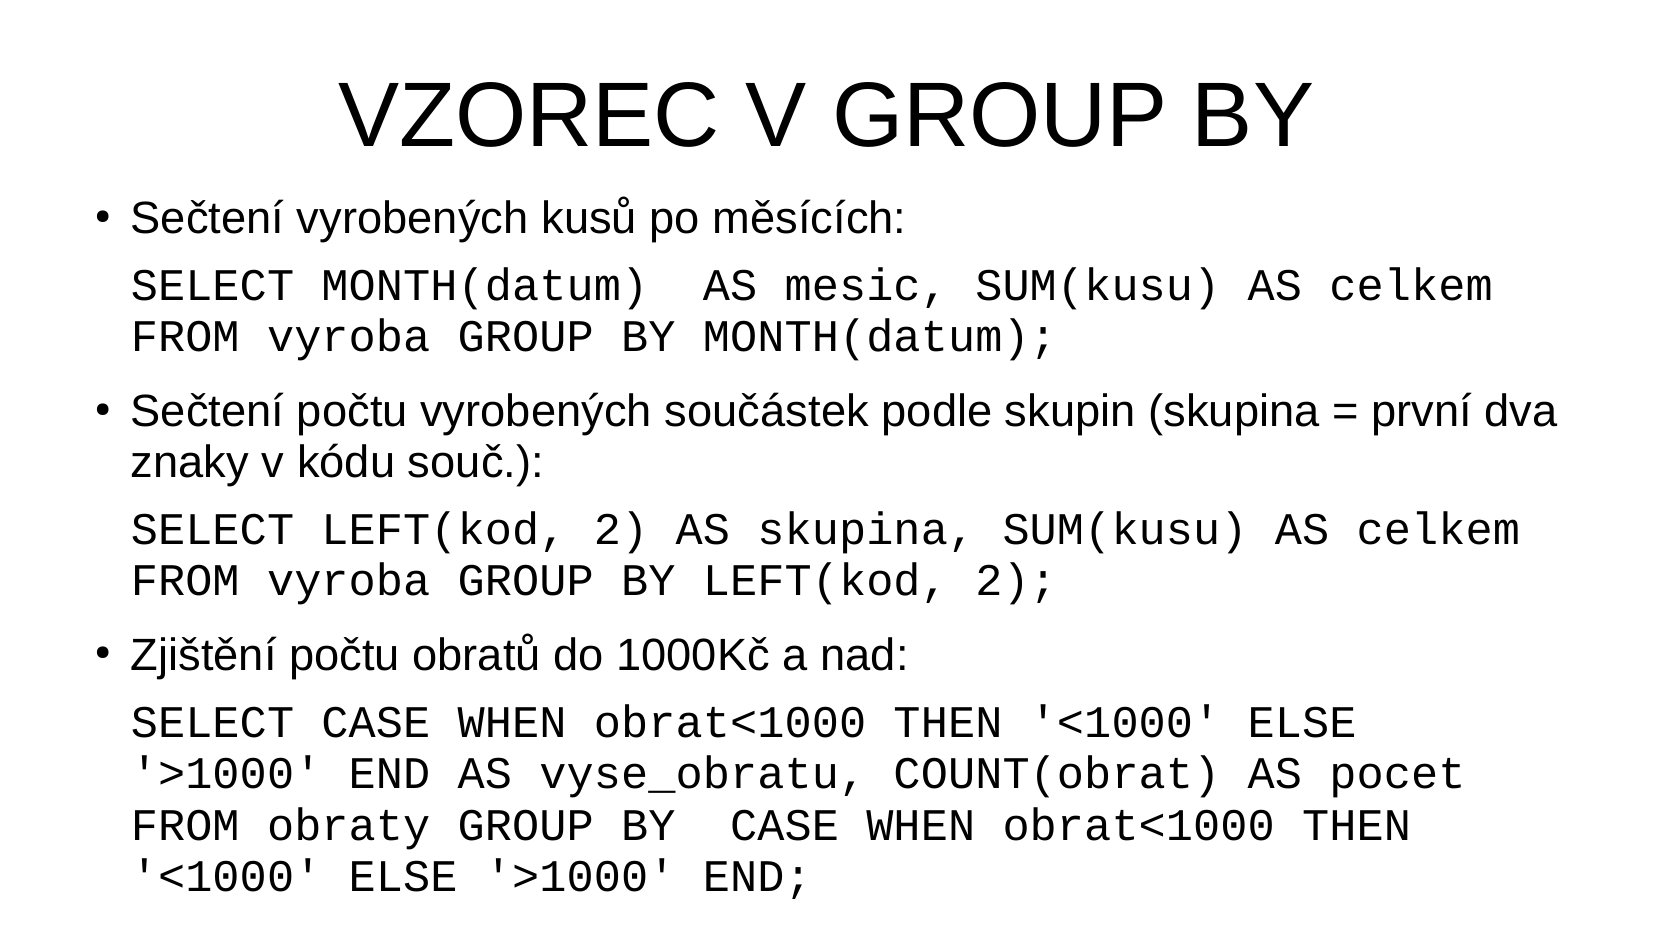

# VZOREC V GROUP BY
Sečtení vyrobených kusů po měsících:
SELECT MONTH(datum) AS mesic, SUM(kusu) AS celkem FROM vyroba GROUP BY MONTH(datum);
Sečtení počtu vyrobených součástek podle skupin (skupina = první dva znaky v kódu souč.):
SELECT LEFT(kod, 2) AS skupina, SUM(kusu) AS celkem FROM vyroba GROUP BY LEFT(kod, 2);
Zjištění počtu obratů do 1000Kč a nad:
SELECT CASE WHEN obrat<1000 THEN '<1000' ELSE '>1000' END AS vyse_obratu, COUNT(obrat) AS pocet FROM obraty GROUP BY CASE WHEN obrat<1000 THEN '<1000' ELSE '>1000' END;